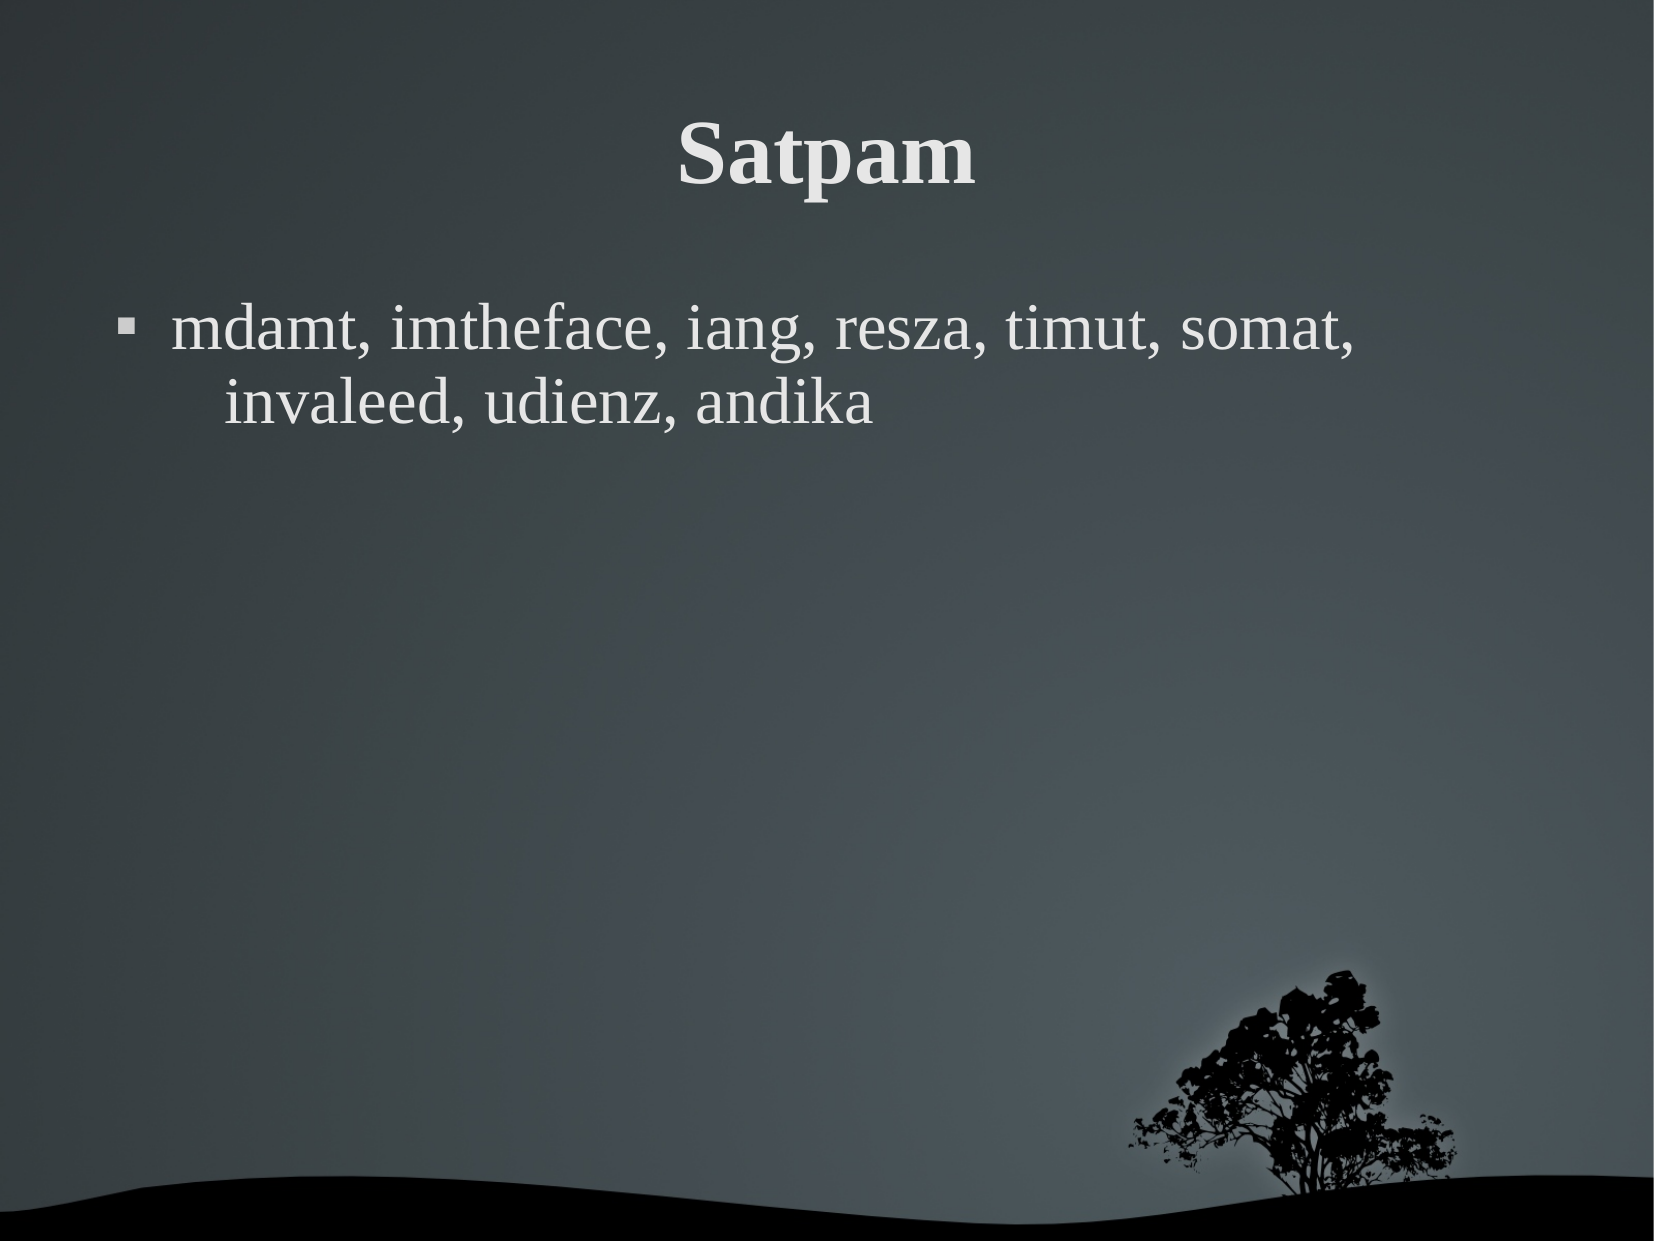

# Satpam
mdamt, imtheface, iang, resza, timut, somat, invaleed, udienz, andika